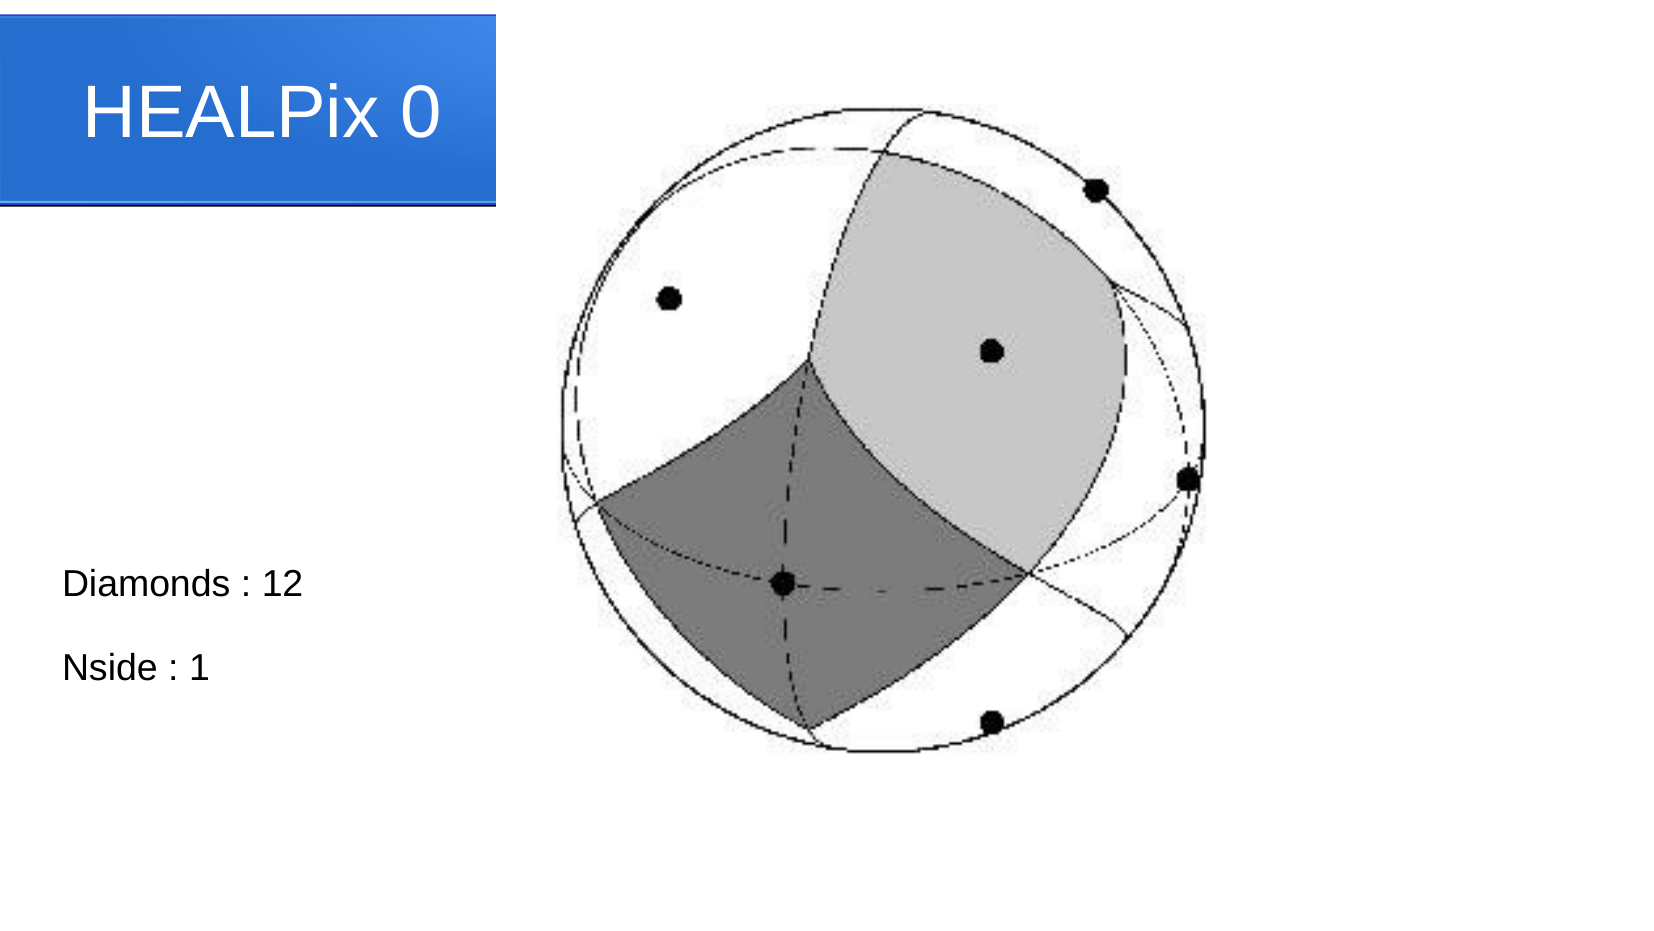

# HEALPix 0
Diamonds : 12
Nside : 1